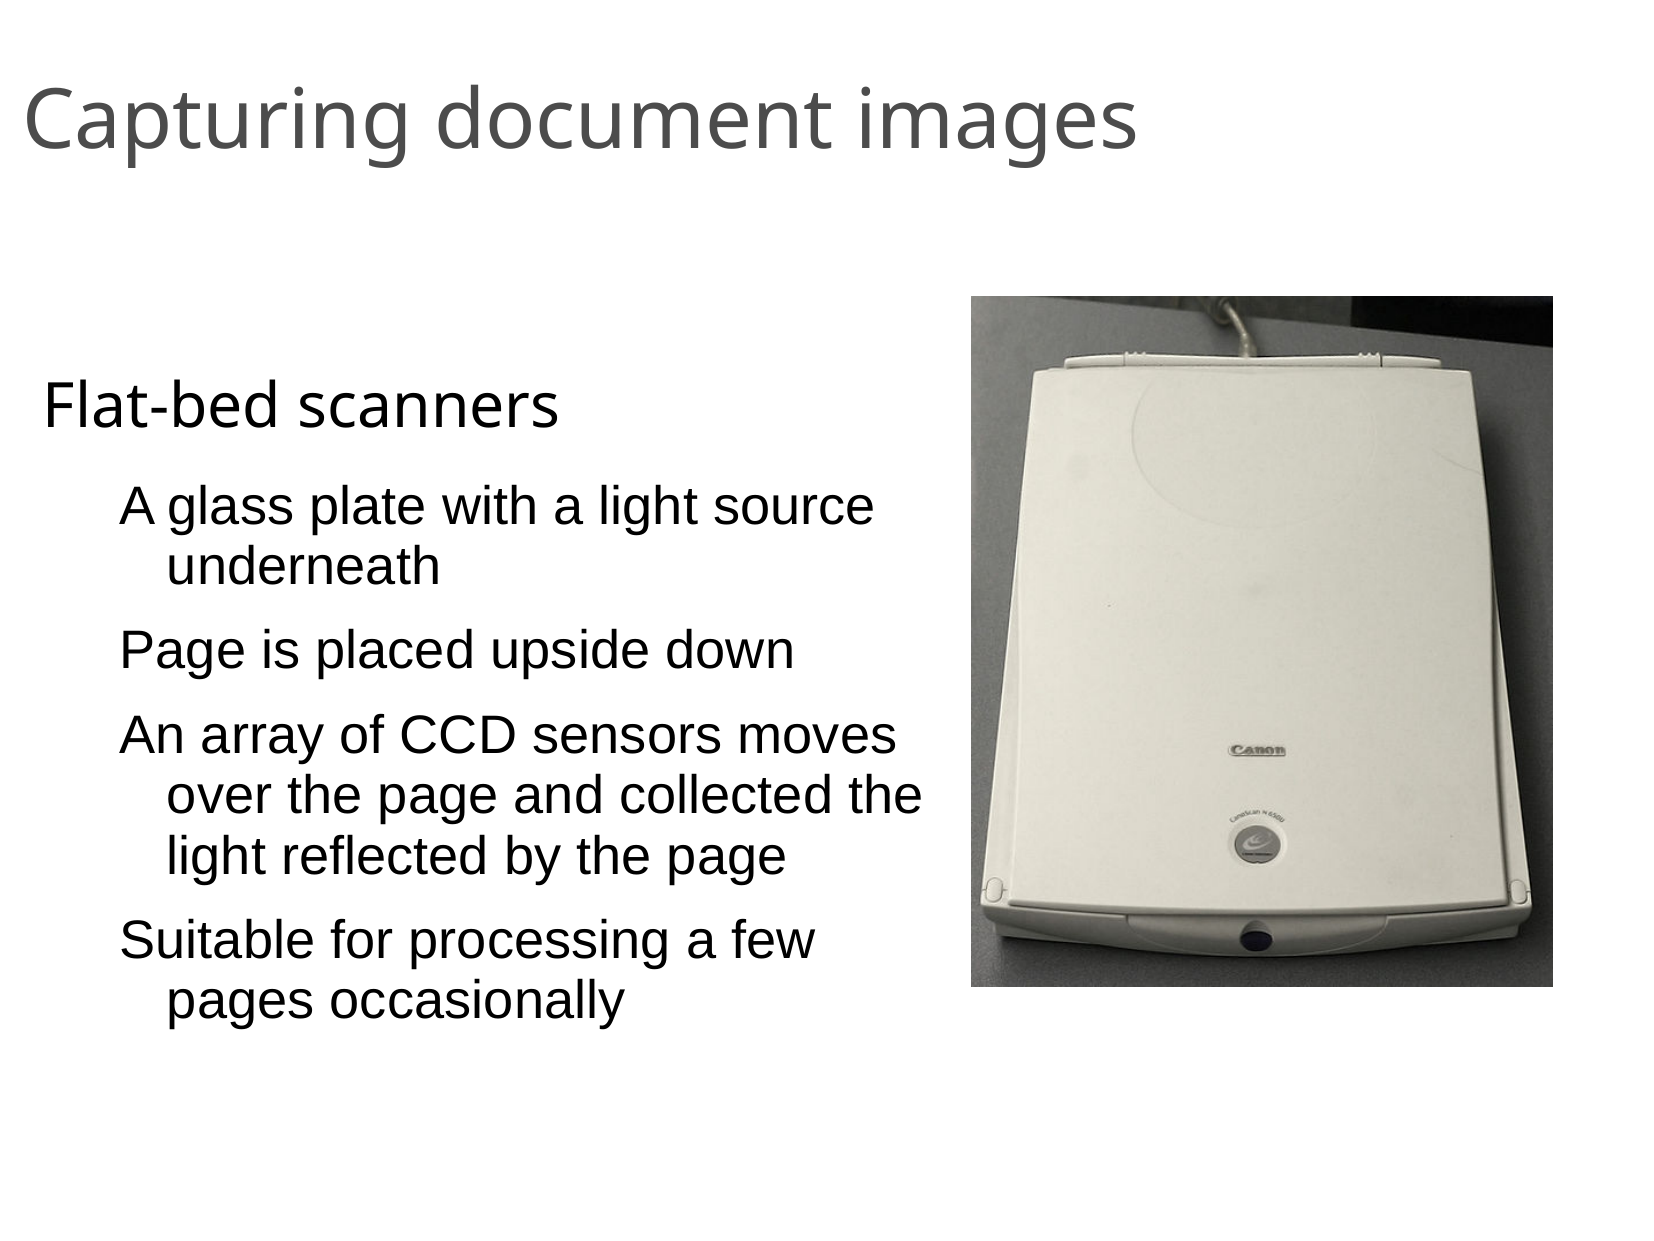

# Capturing document images
Flat-bed scanners
A glass plate with a light source underneath
Page is placed upside down
An array of CCD sensors moves over the page and collected the light reflected by the page
Suitable for processing a few pages occasionally